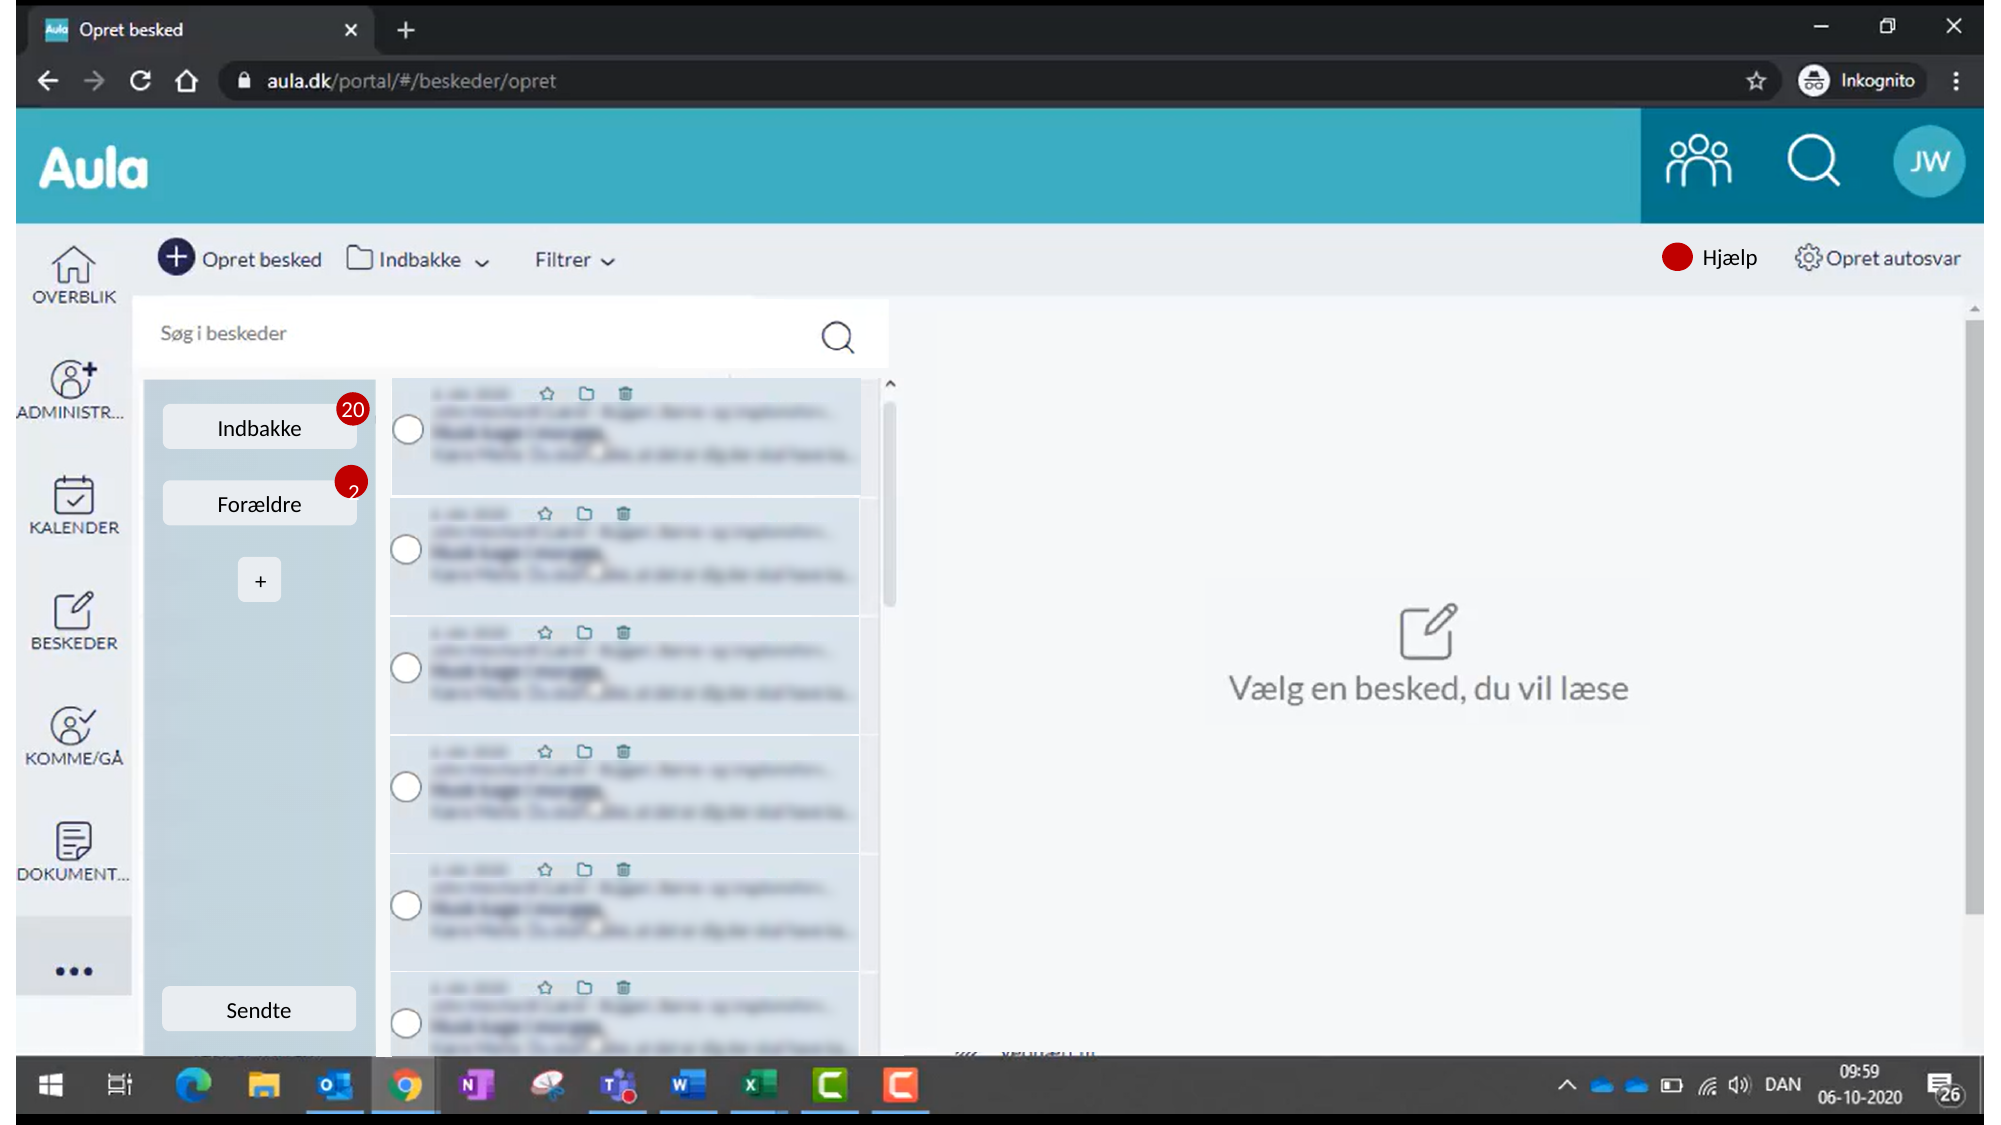

Hjælp
20
Indbakke
2
Forældre
+
Sendte